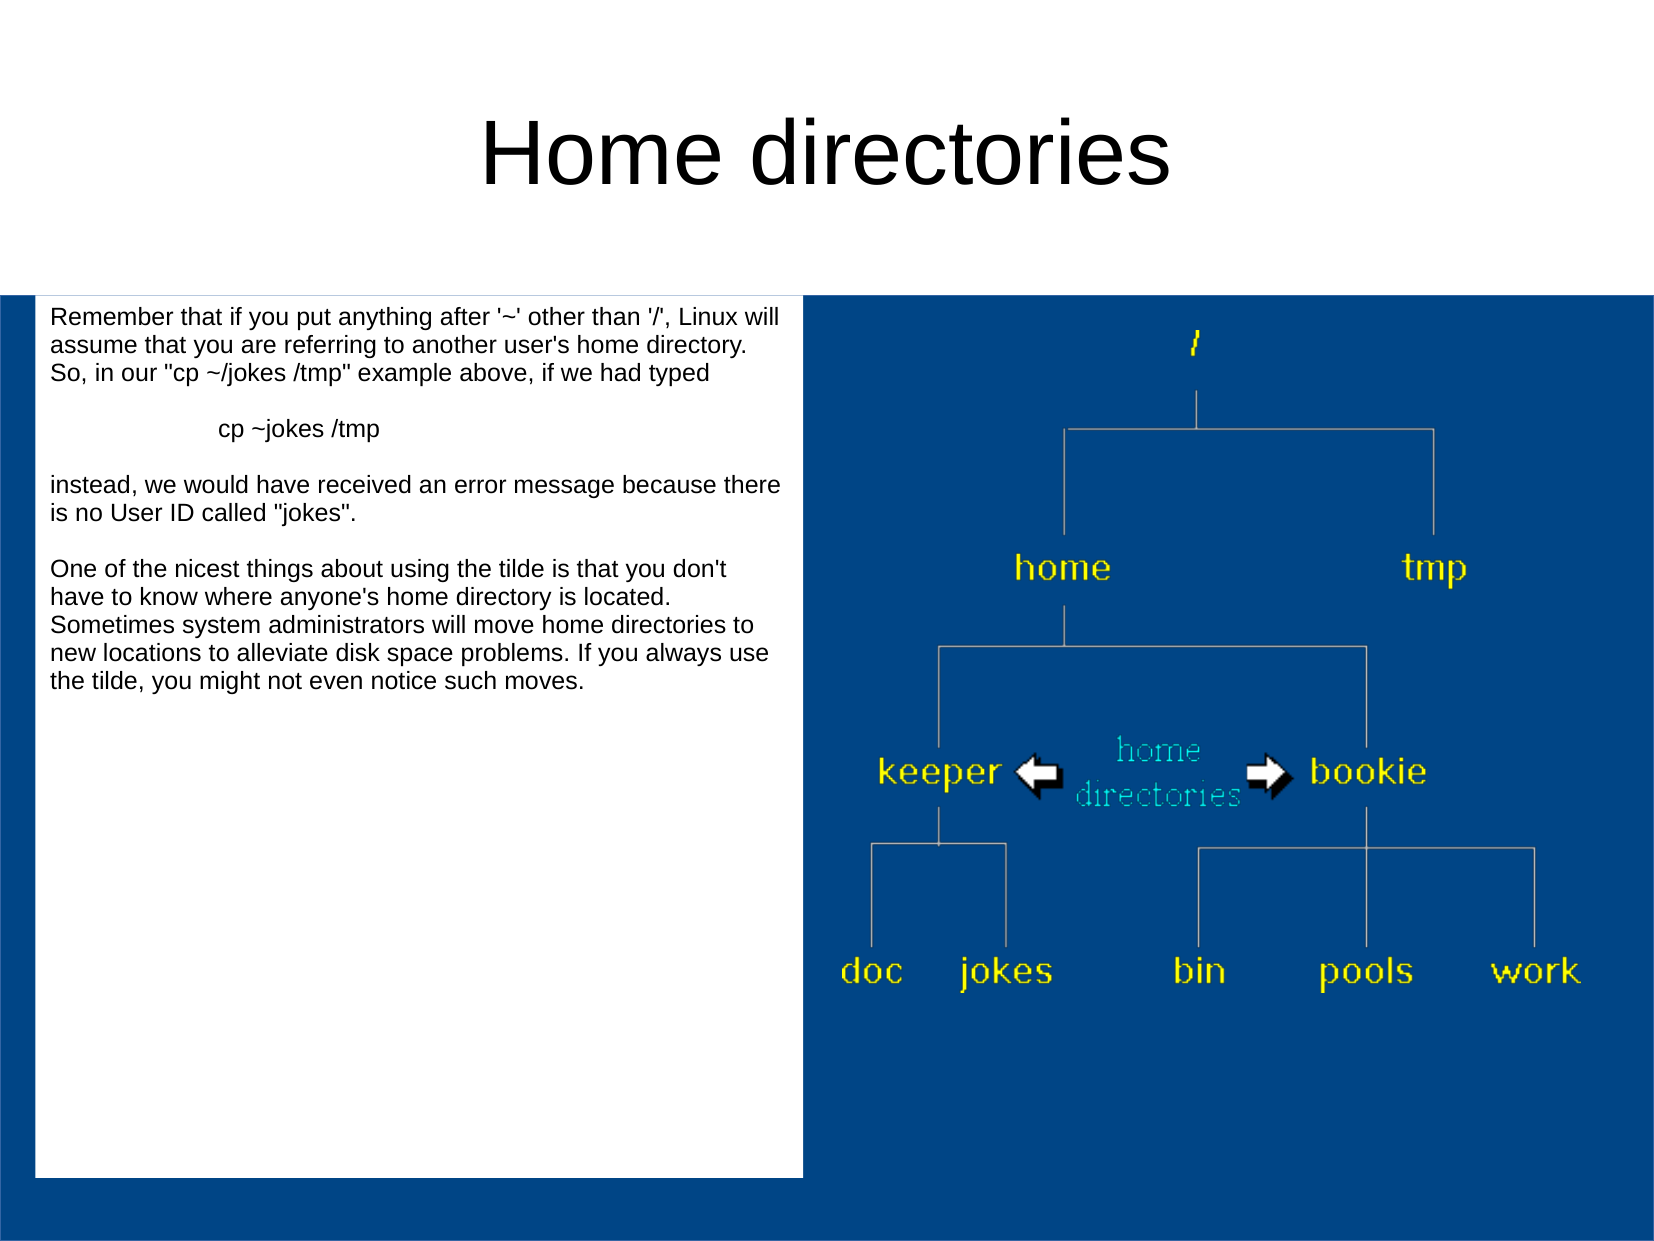

# Home directories
Remember that if you put anything after '~' other than '/', Linux will assume that you are referring to another user's home directory. So, in our "cp ~/jokes /tmp" example above, if we had typed
 cp ~jokes /tmp
instead, we would have received an error message because there is no User ID called "jokes".
One of the nicest things about using the tilde is that you don't have to know where anyone's home directory is located. Sometimes system administrators will move home directories to new locations to alleviate disk space problems. If you always use the tilde, you might not even notice such moves.